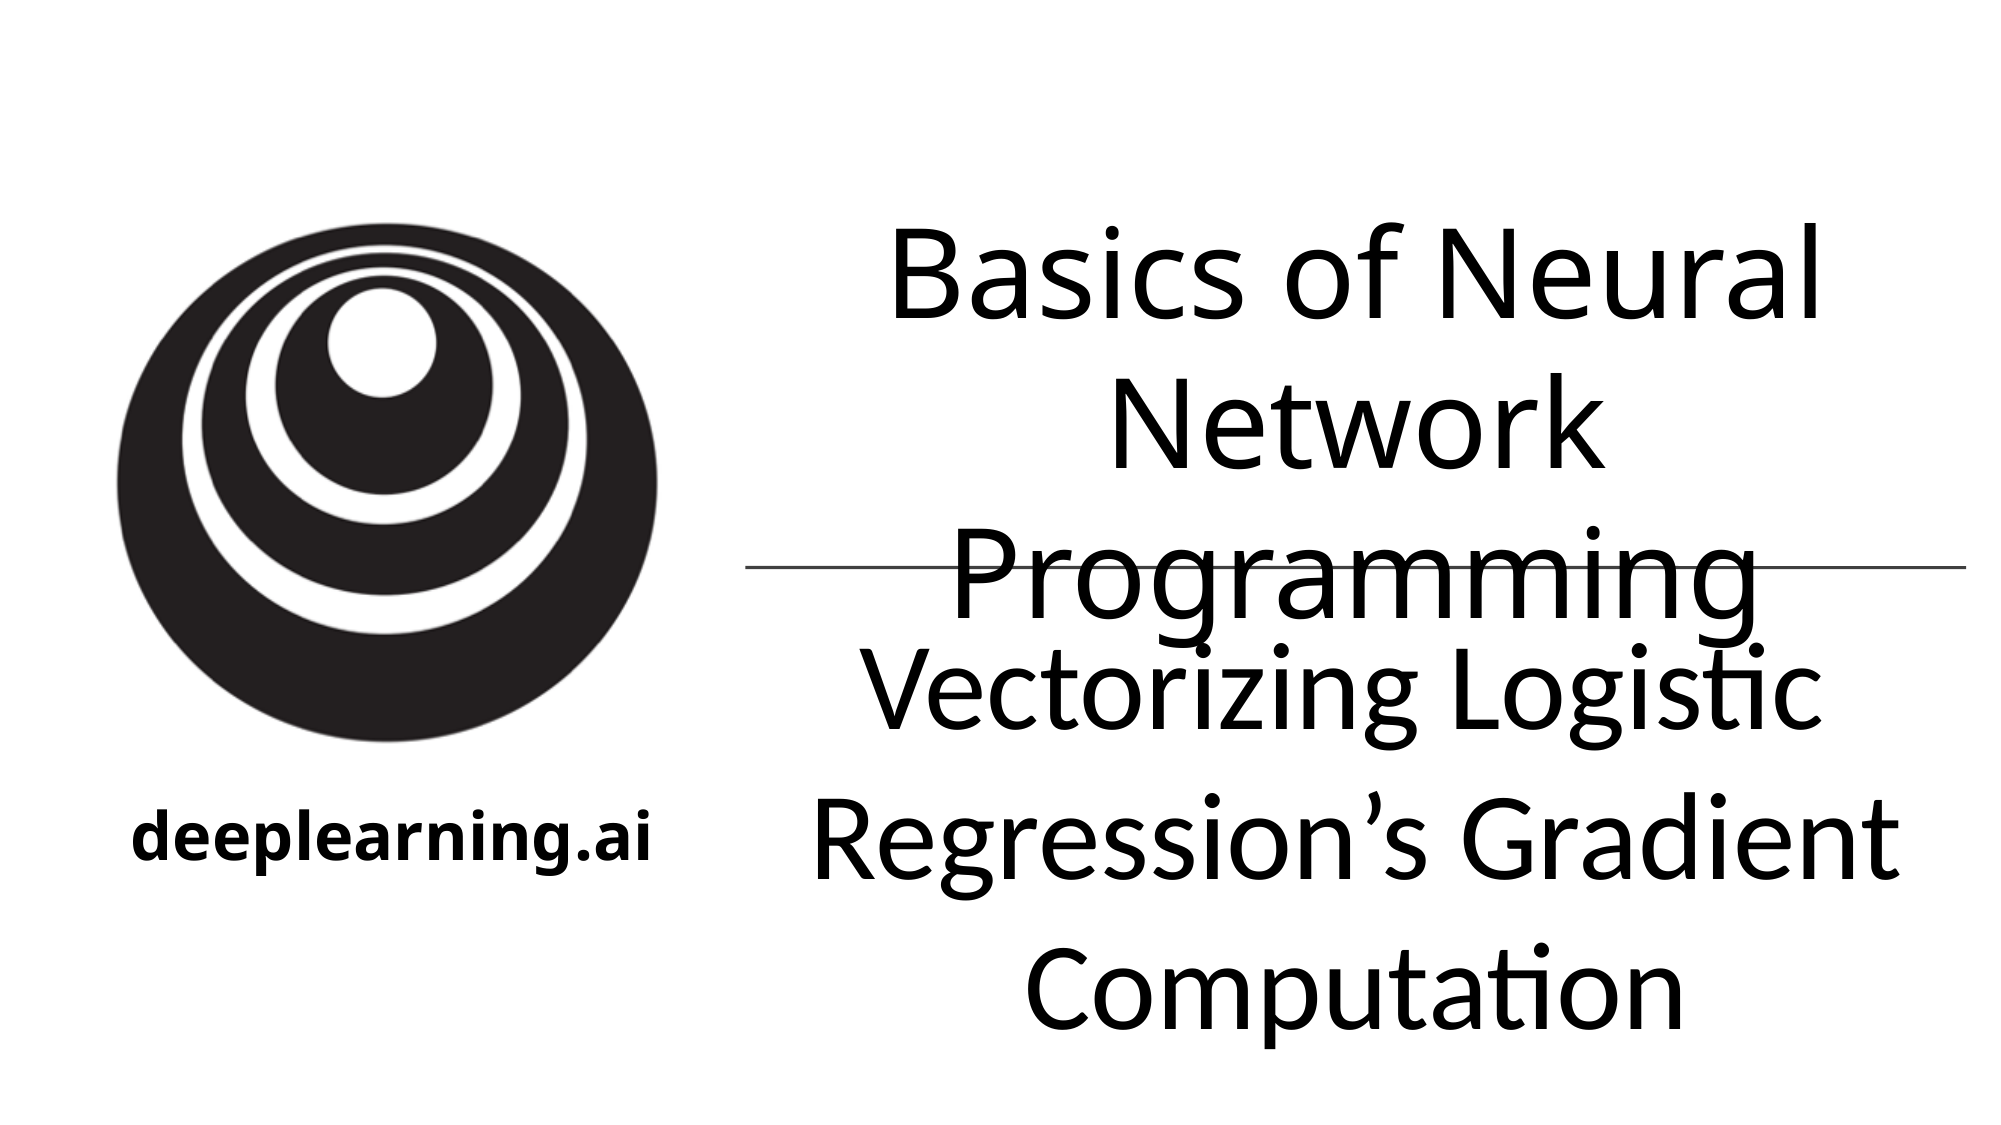

deeplearning.ai
Basics of Neural Network Programming
Vectorizing Logistic
Regression’s Gradient
Computation